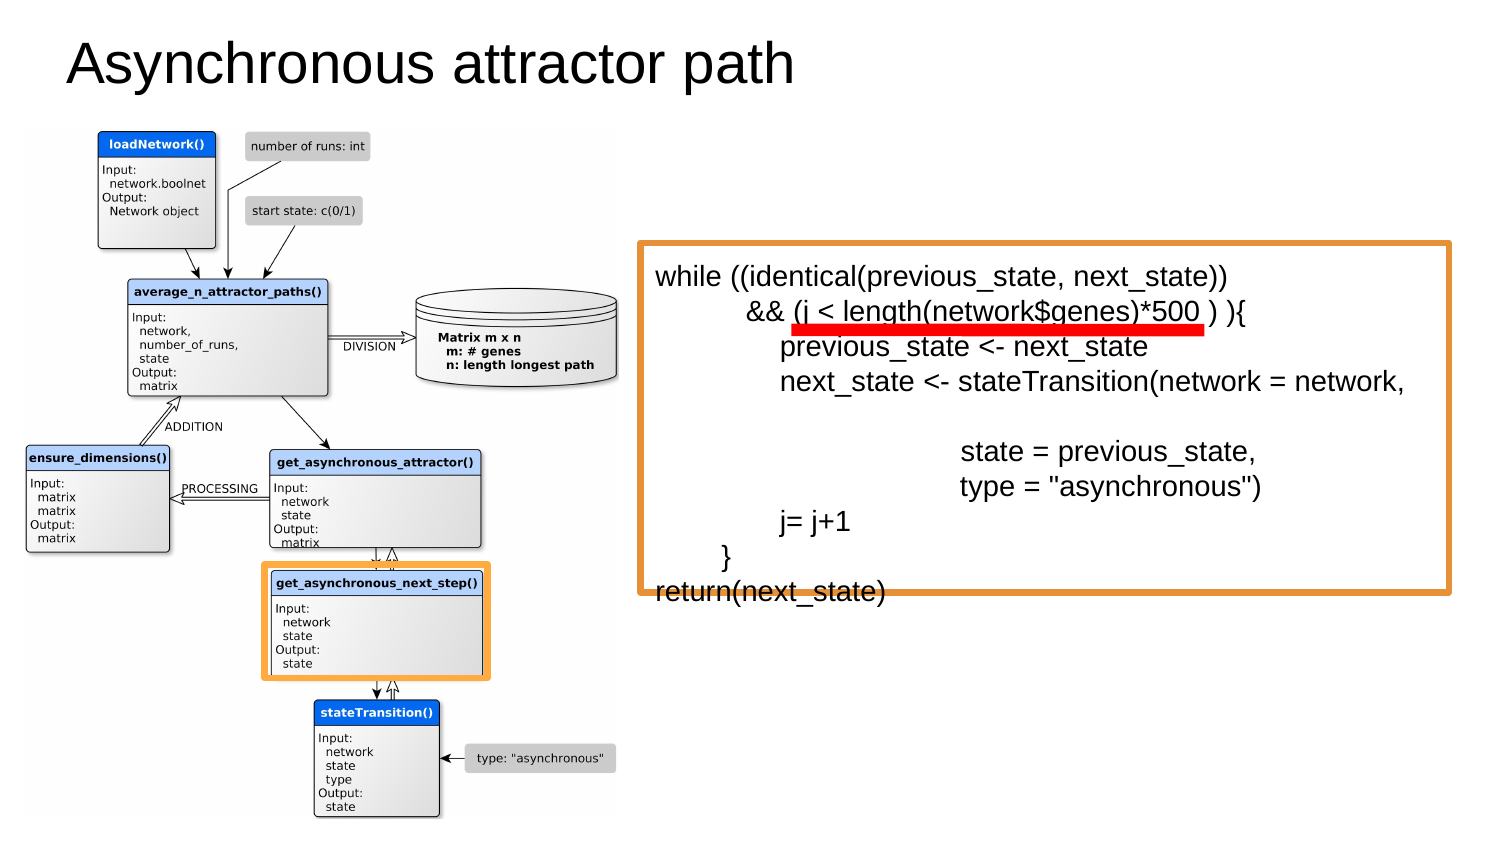

# Asynchronous attractor path
while ((identical(previous_state, next_state))
 && (j < length(network$genes)*500 ) ){
	 previous_state <- next_state
	 next_state <- stateTransition(network = network,
 state = previous_state,
 type = "asynchronous")
	 j= j+1
 }
return(next_state)